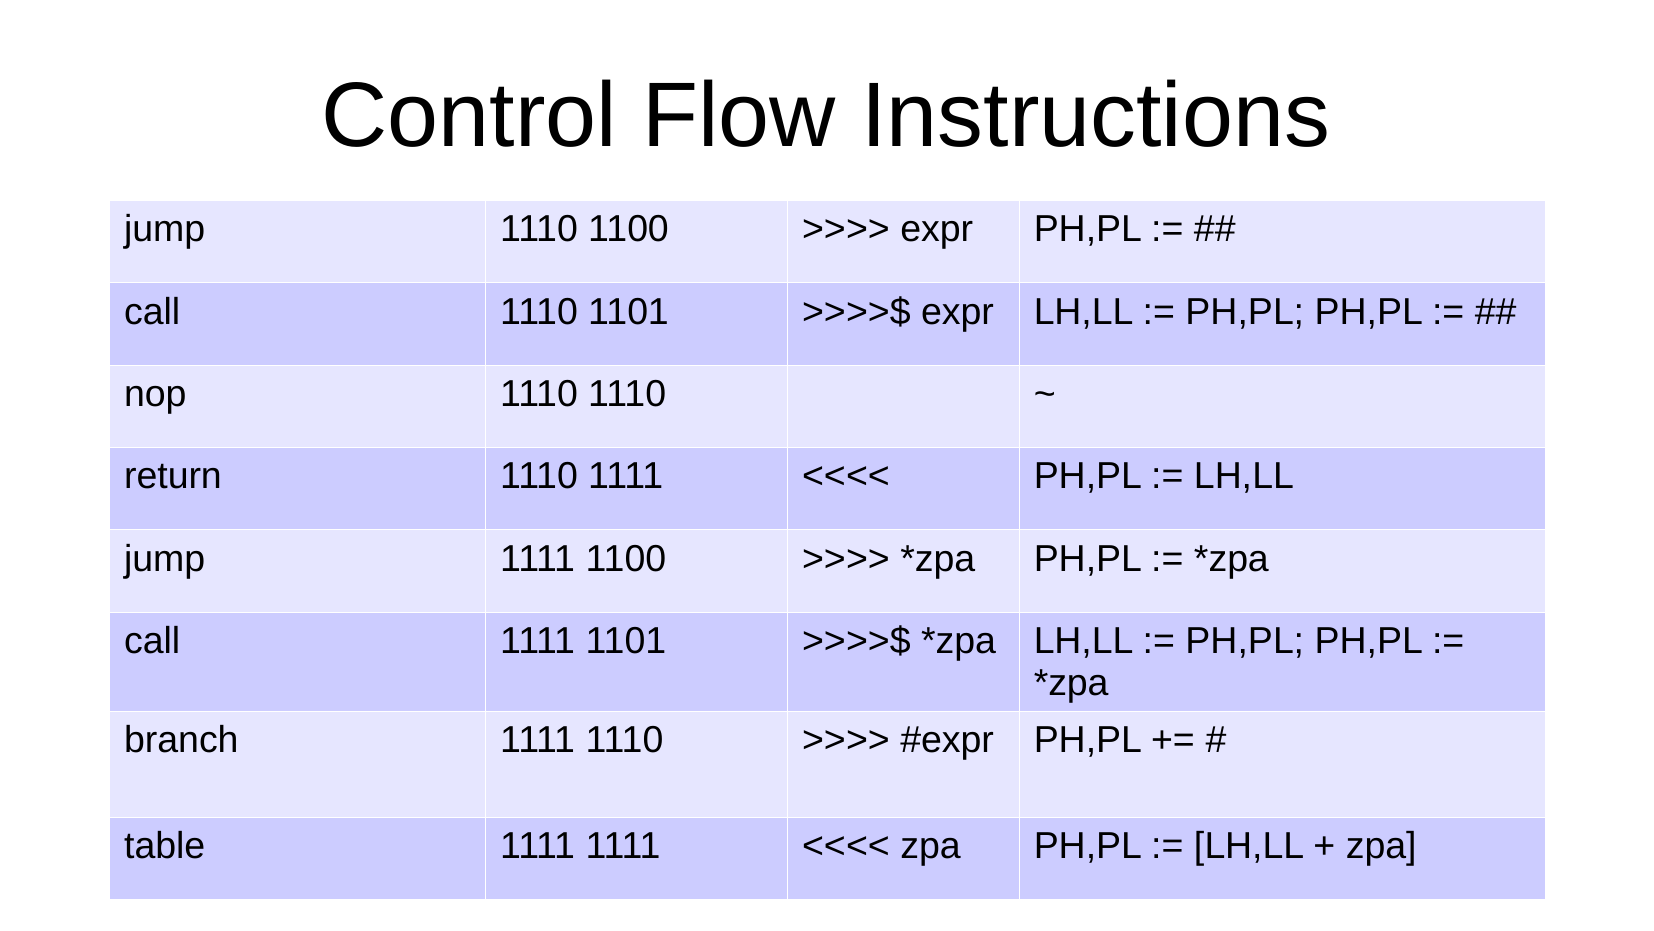

# Control Flow Instructions
| jump | 1110 1100 | >>>> expr | PH,PL := ## |
| --- | --- | --- | --- |
| call | 1110 1101 | >>>>$ expr | LH,LL := PH,PL; PH,PL := ## |
| nop | 1110 1110 | | ~ |
| return | 1110 1111 | <<<< | PH,PL := LH,LL |
| jump | 1111 1100 | >>>> \*zpa | PH,PL := \*zpa |
| call | 1111 1101 | >>>>$ \*zpa | LH,LL := PH,PL; PH,PL := \*zpa |
| branch | 1111 1110 | >>>> #expr | PH,PL += # |
| table | 1111 1111 | <<<< zpa | PH,PL := [LH,LL + zpa] |